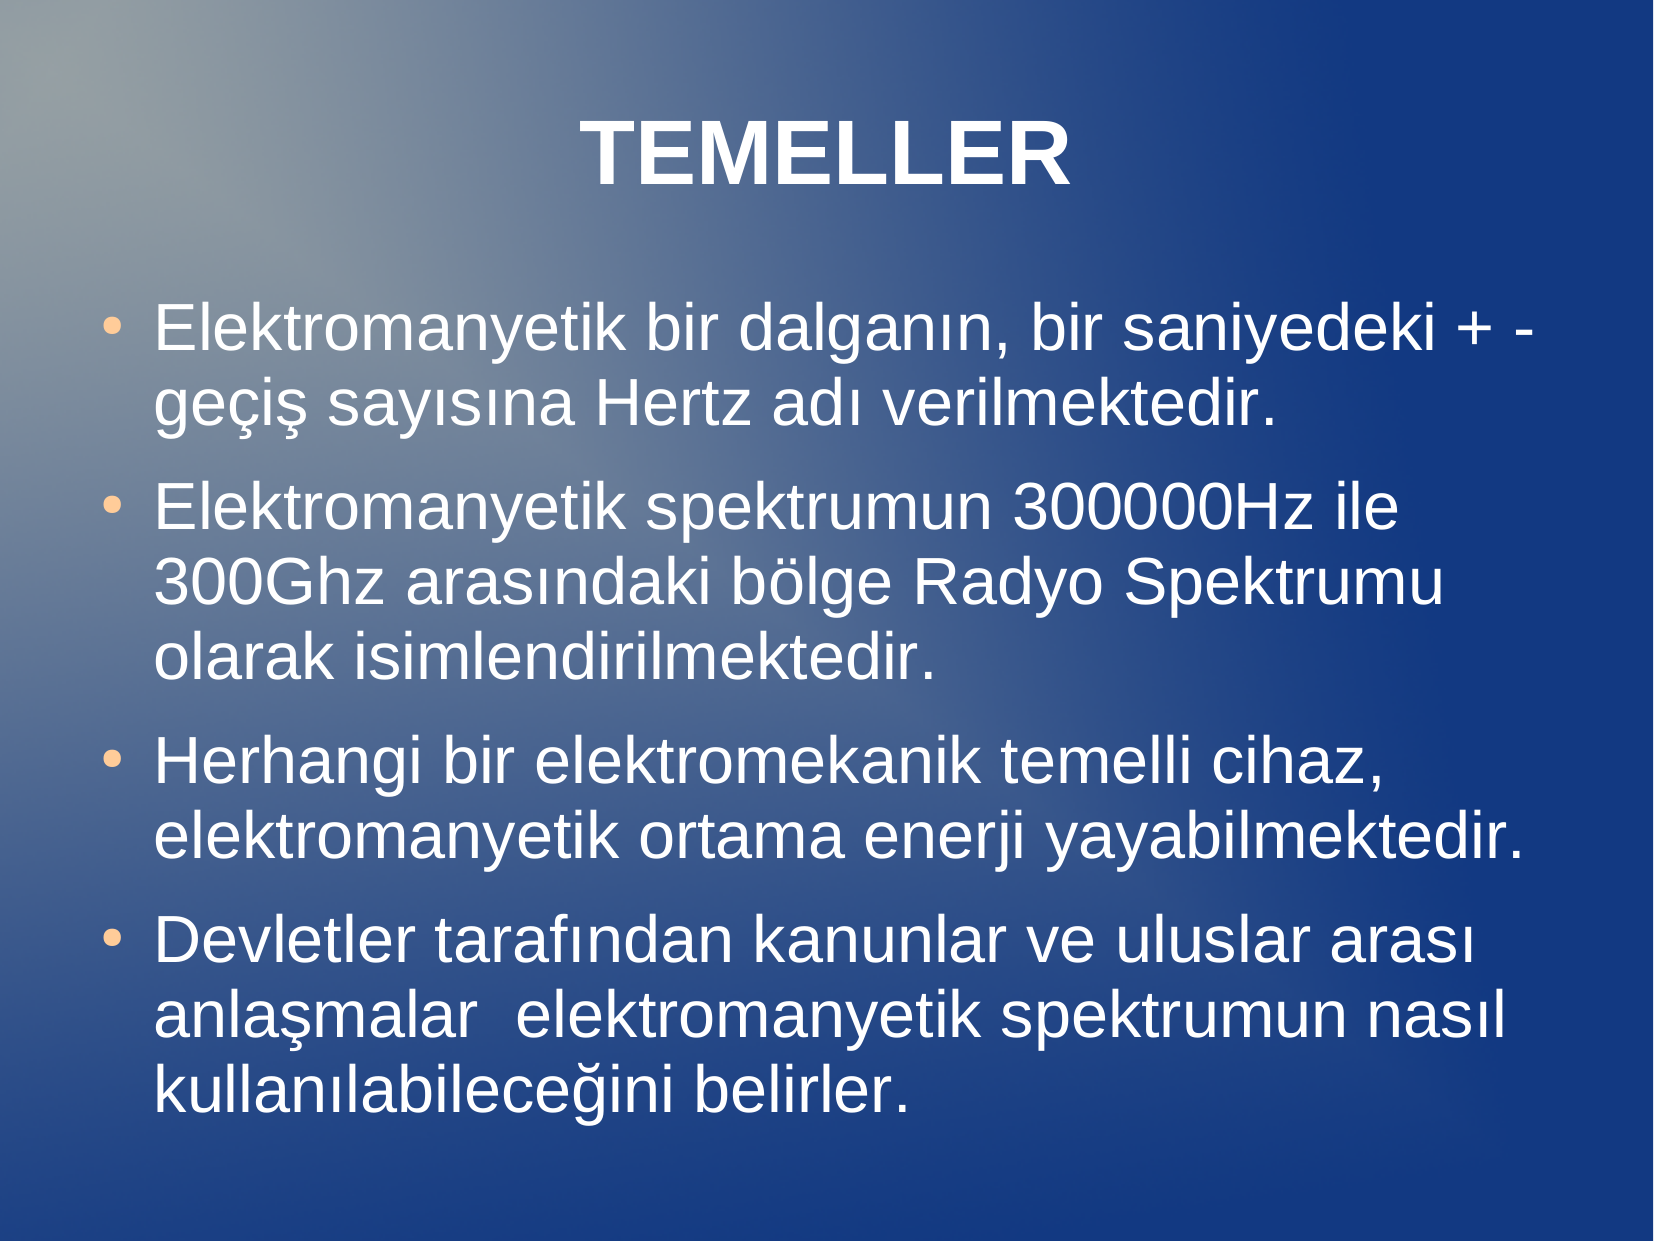

# TEMELLER
Elektromanyetik bir dalganın, bir saniyedeki + - geçiş sayısına Hertz adı verilmektedir.
Elektromanyetik spektrumun 300000Hz ile 300Ghz arasındaki bölge Radyo Spektrumu olarak isimlendirilmektedir.
Herhangi bir elektromekanik temelli cihaz, elektromanyetik ortama enerji yayabilmektedir.
Devletler tarafından kanunlar ve uluslar arası anlaşmalar elektromanyetik spektrumun nasıl kullanılabileceğini belirler.